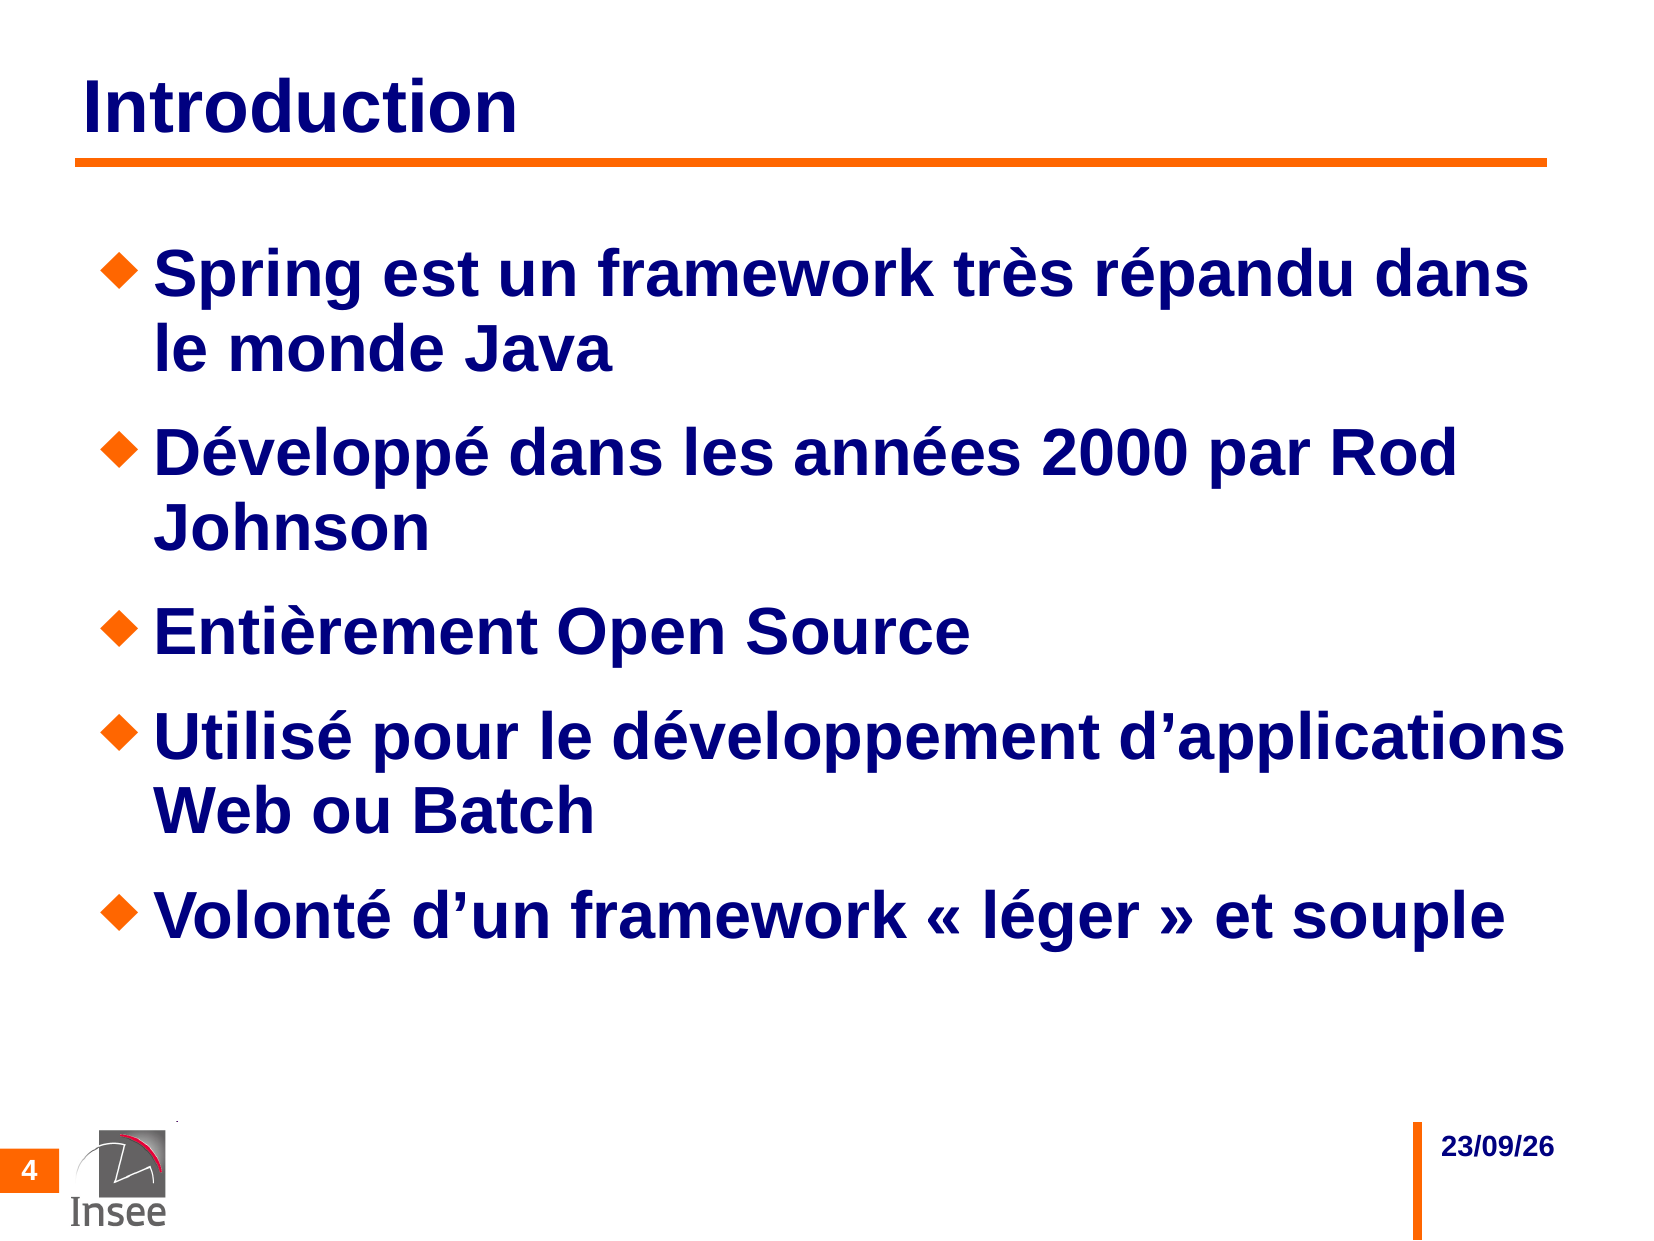

# Introduction
Spring est un framework très répandu dans le monde Java
Développé dans les années 2000 par Rod Johnson
Entièrement Open Source
Utilisé pour le développement d’applications Web ou Batch
Volonté d’un framework « léger » et souple
4